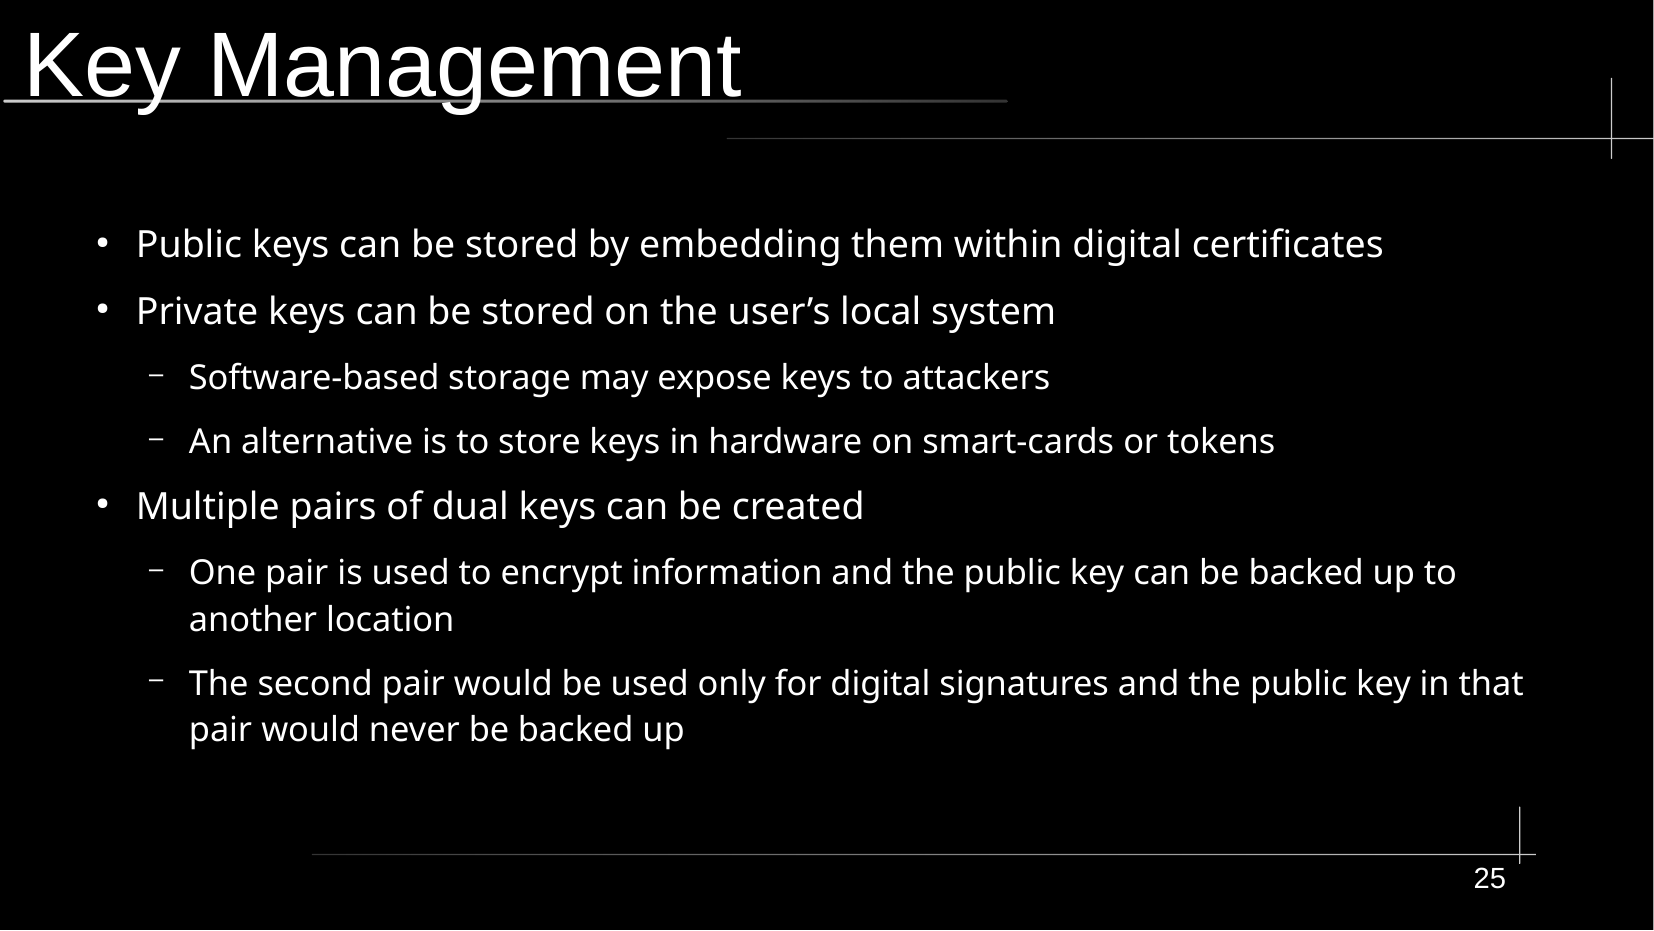

# Key Management
Public keys can be stored by embedding them within digital certificates
Private keys can be stored on the user’s local system
Software-based storage may expose keys to attackers
An alternative is to store keys in hardware on smart-cards or tokens
Multiple pairs of dual keys can be created
One pair is used to encrypt information and the public key can be backed up to another location
The second pair would be used only for digital signatures and the public key in that pair would never be backed up
25